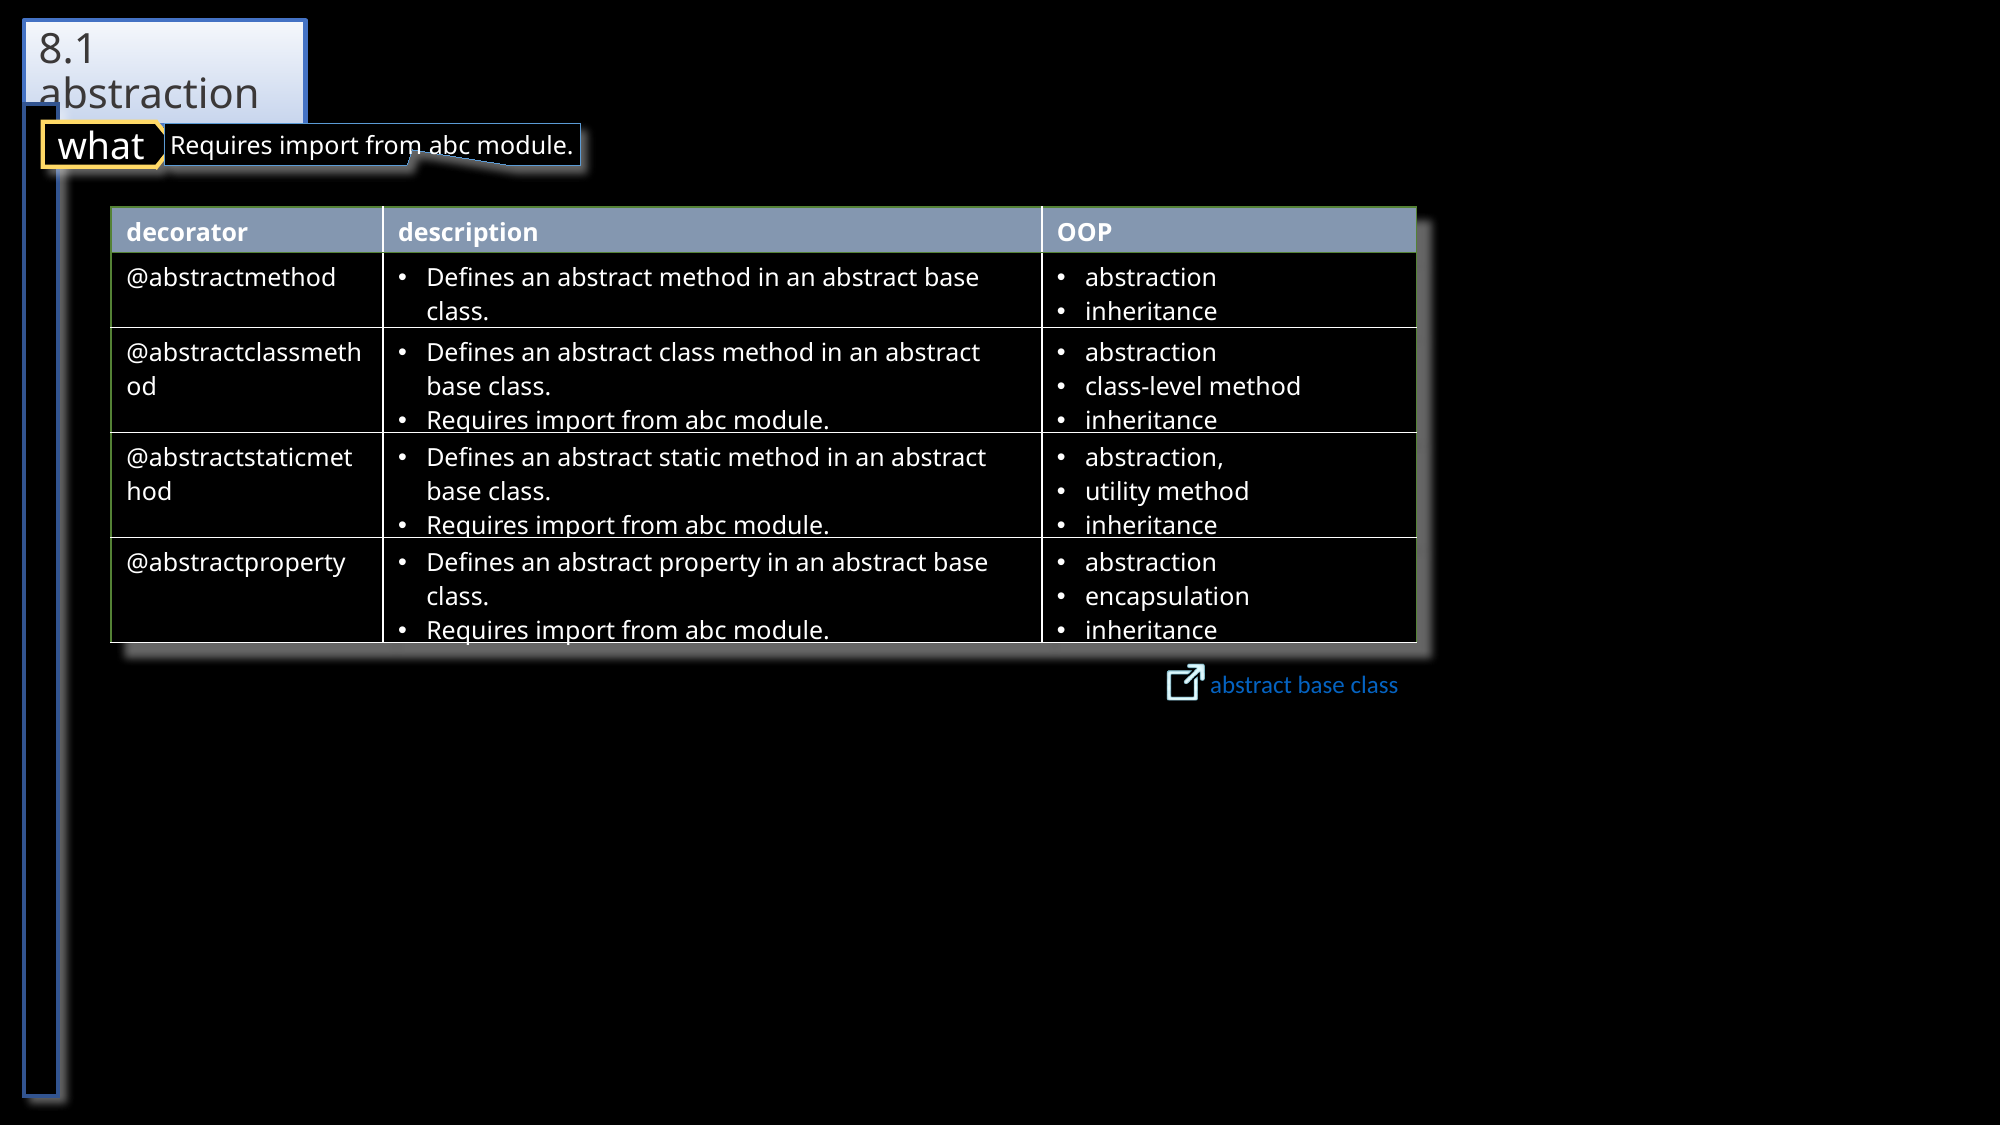

# 8.1 abstraction
what
Requires import from abc module.
| decorator | description | OOP |
| --- | --- | --- |
| @abstractmethod | Defines an abstract method in an abstract base class. | abstraction inheritance |
| @abstractclassmethod | Defines an abstract class method in an abstract base class. Requires import from abc module. | abstraction class-level method inheritance |
| @abstractstaticmethod | Defines an abstract static method in an abstract base class. Requires import from abc module. | abstraction, utility method inheritance |
| @abstractproperty | Defines an abstract property in an abstract base class. Requires import from abc module. | abstraction encapsulation inheritance |
abstract base class